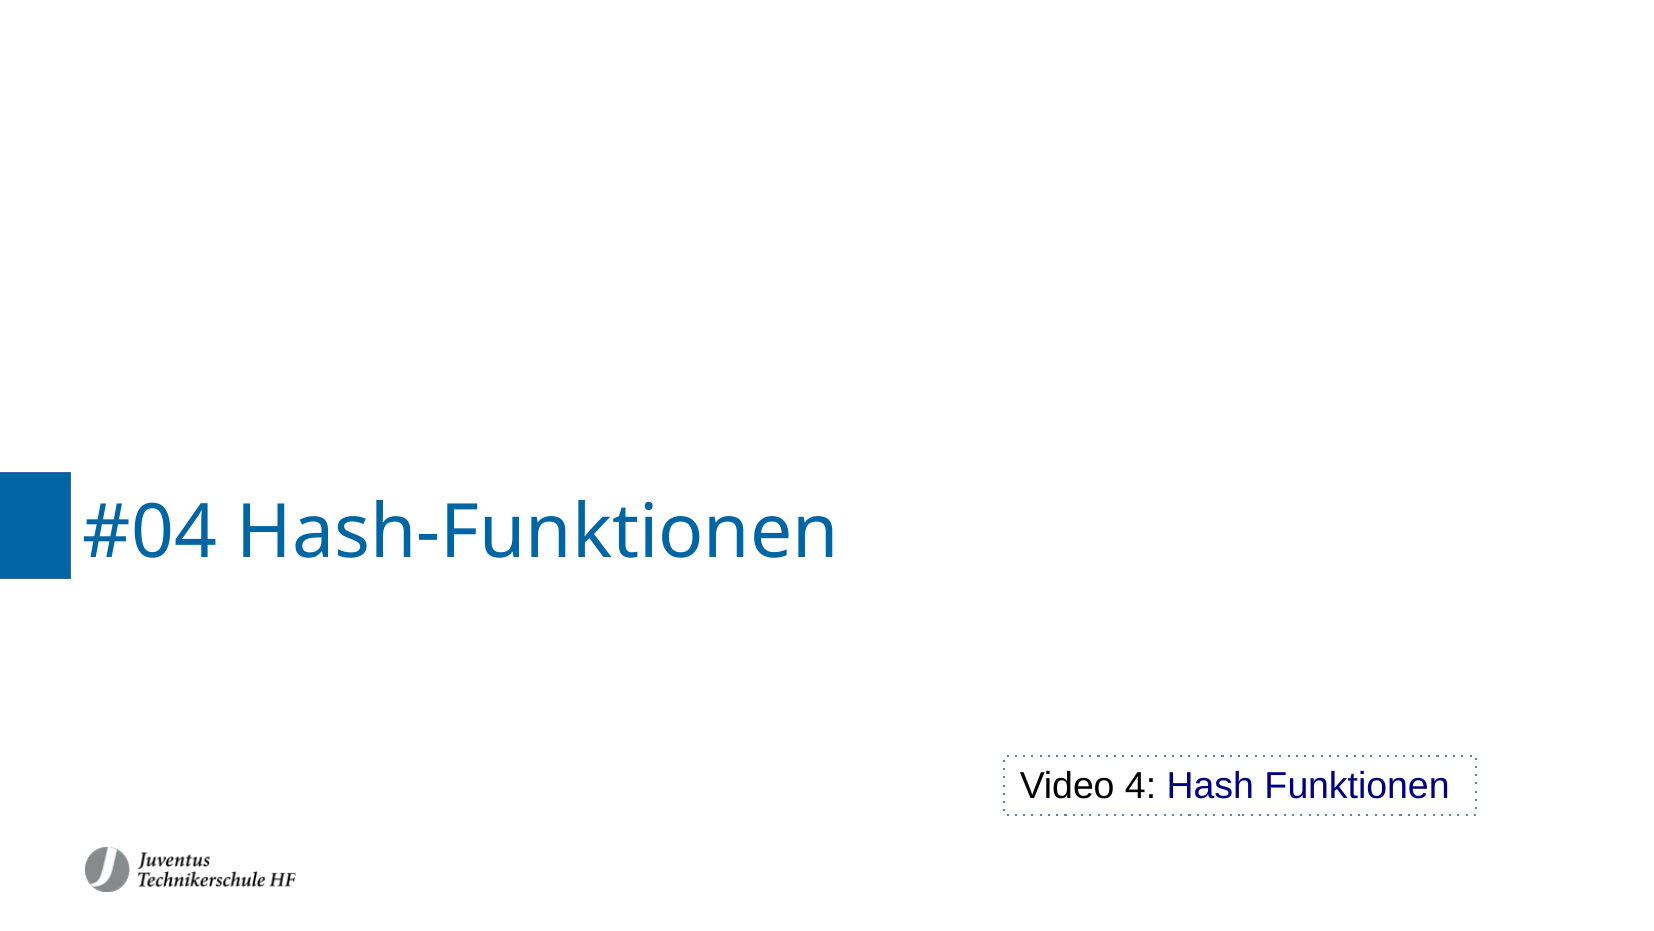

# #04 Hash-Funktionen
Video 4: Hash Funktionen